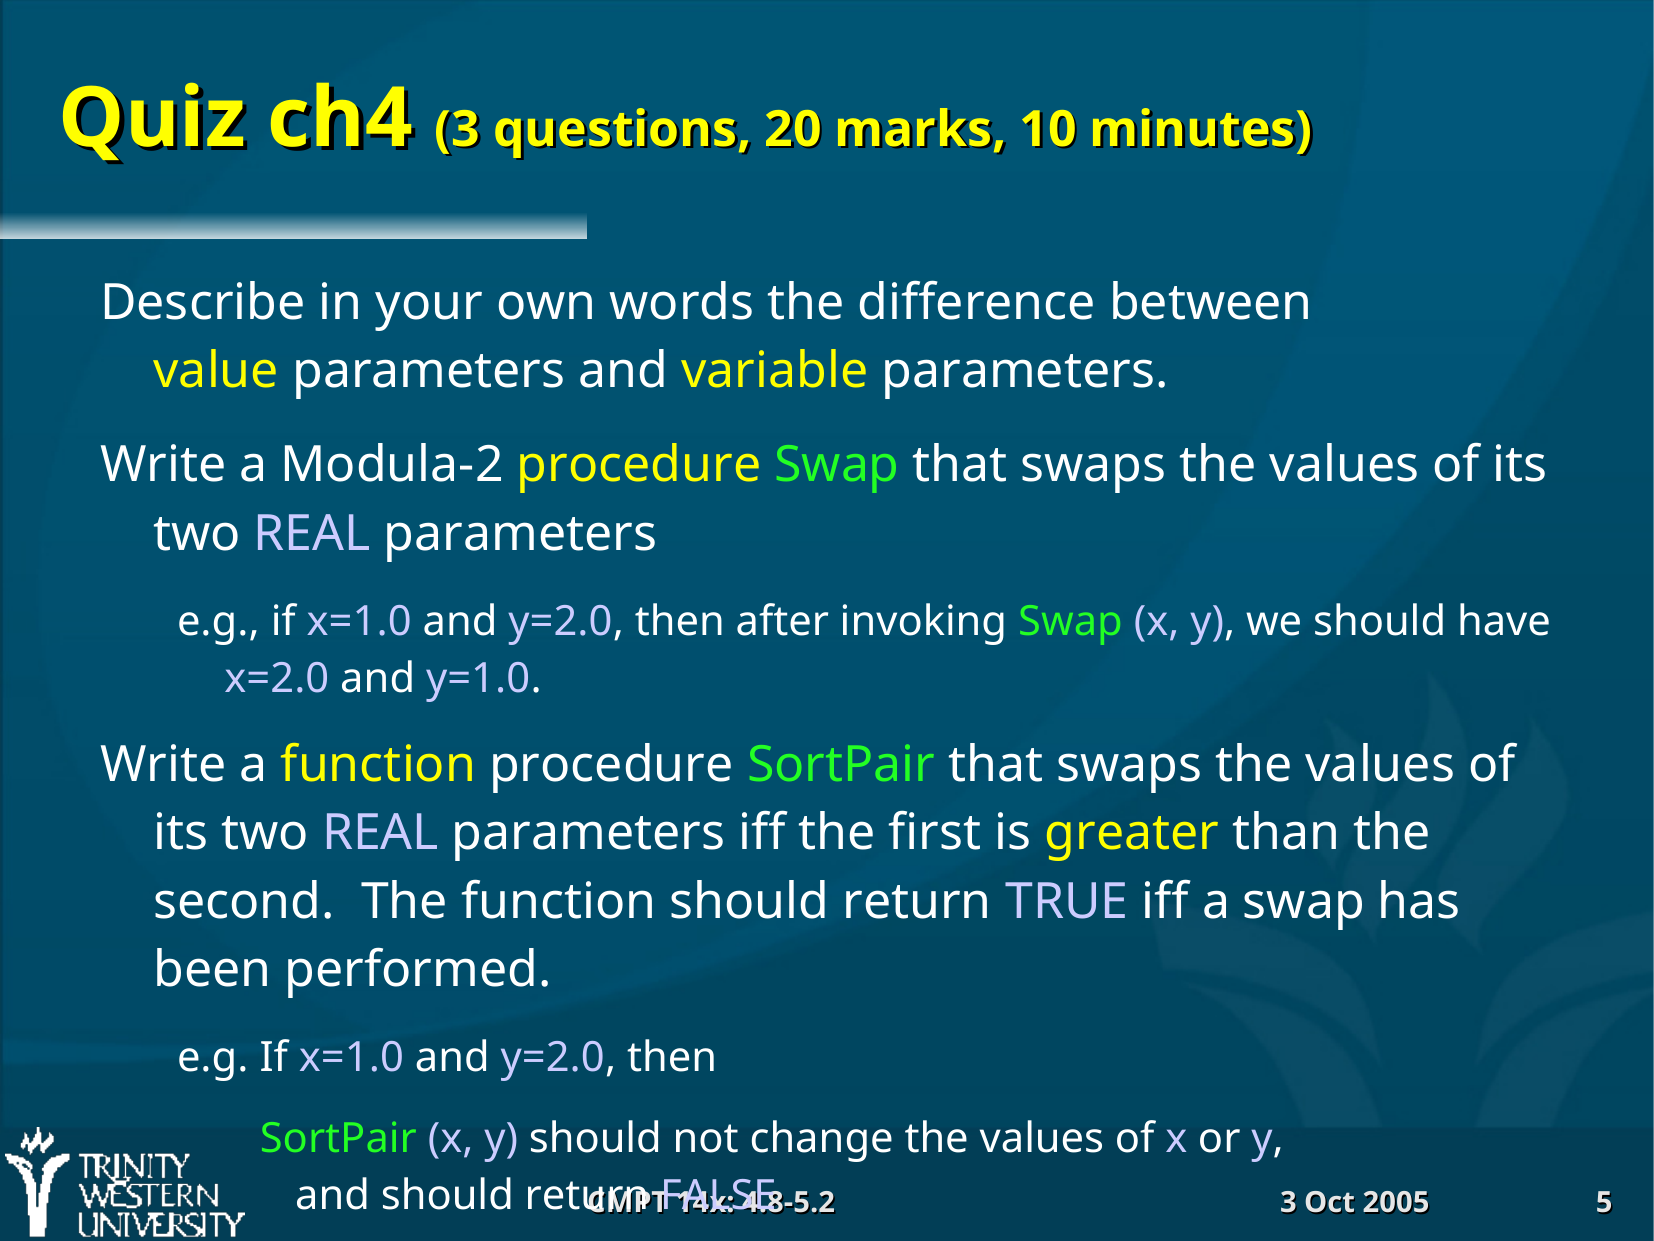

# Quiz ch4 (3 questions, 20 marks, 10 minutes)
Describe in your own words the difference between
value parameters and variable parameters.
Write a Modula-2 procedure Swap that swaps the values of its two REAL parameters
e.g., if x=1.0 and y=2.0, then after invoking Swap (x, y), we should have x=2.0 and y=1.0.
Write a function procedure SortPair that swaps the values of its two REAL parameters iff the first is greater than the second. The function should return TRUE iff a swap has been performed.
e.g. If x=1.0 and y=2.0, then
SortPair (x, y) should not change the values of x or y,
and should return FALSE
SortPair (y, x) should result in y=1.0, x=2.0, and return TRUE
CMPT 14x: 4.8-5.2
3 Oct 2005
5